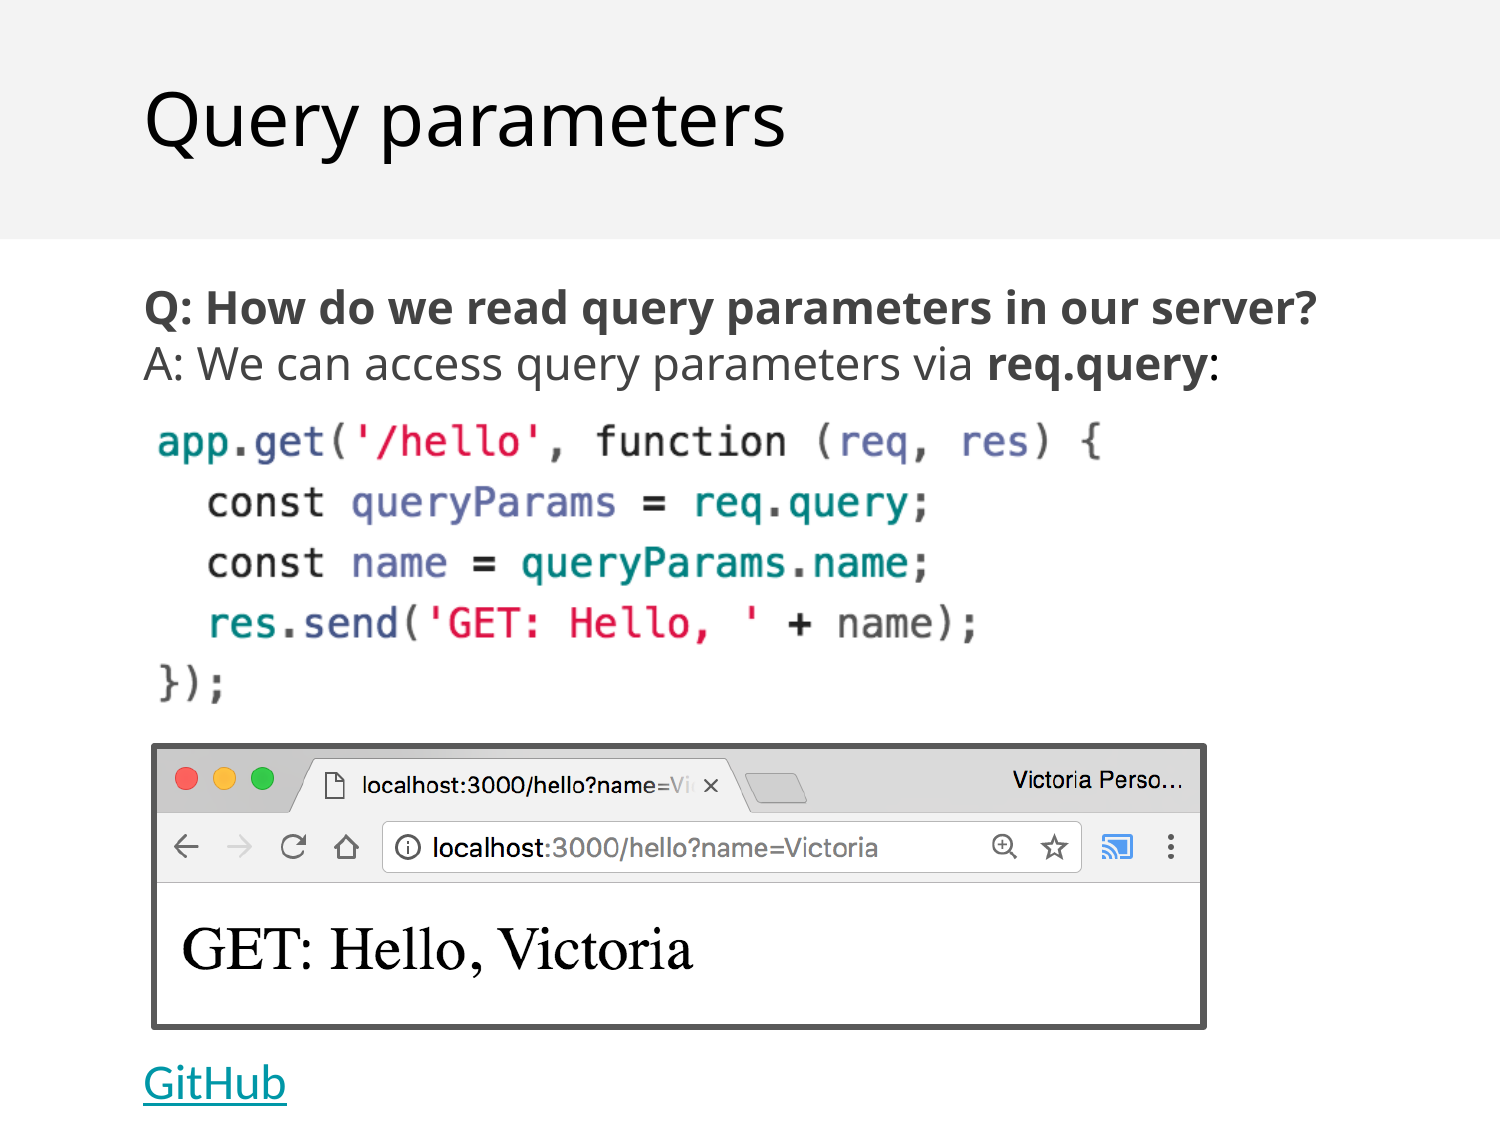

# Query parameters
Q: How do we read query parameters in our server?
A: We can access query parameters via req.query:
GitHub